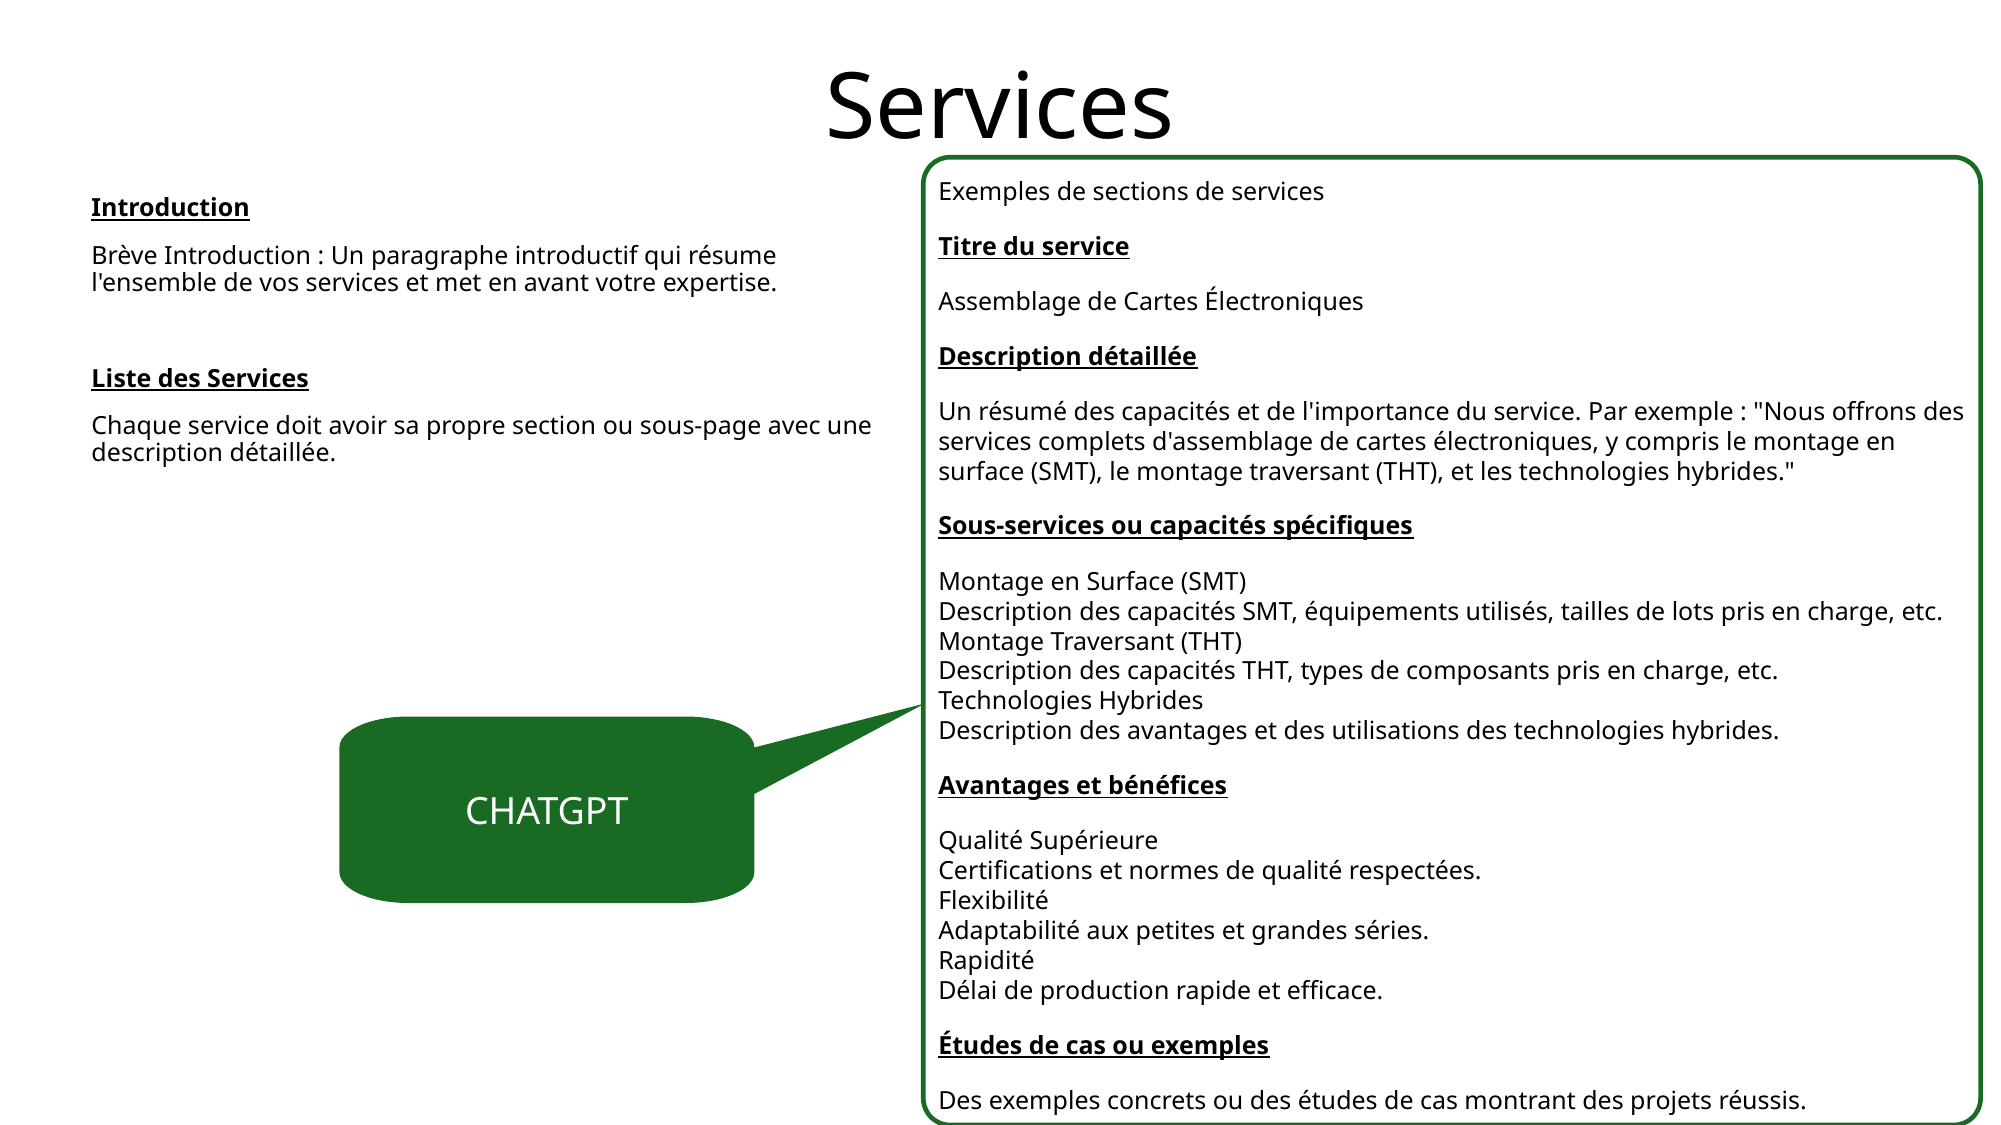

# Services
Exemples de sections de services
Titre du service
Assemblage de Cartes Électroniques
Description détaillée
Un résumé des capacités et de l'importance du service. Par exemple : "Nous offrons des services complets d'assemblage de cartes électroniques, y compris le montage en surface (SMT), le montage traversant (THT), et les technologies hybrides."
Sous-services ou capacités spécifiques
Montage en Surface (SMT)
Description des capacités SMT, équipements utilisés, tailles de lots pris en charge, etc.
Montage Traversant (THT)
Description des capacités THT, types de composants pris en charge, etc.
Technologies Hybrides
Description des avantages et des utilisations des technologies hybrides.
Avantages et bénéfices
Qualité Supérieure
Certifications et normes de qualité respectées.
Flexibilité
Adaptabilité aux petites et grandes séries.
Rapidité
Délai de production rapide et efficace.
Études de cas ou exemples
Des exemples concrets ou des études de cas montrant des projets réussis.
Introduction
Brève Introduction : Un paragraphe introductif qui résume l'ensemble de vos services et met en avant votre expertise.
Liste des Services
Chaque service doit avoir sa propre section ou sous-page avec une description détaillée.
CHATGPT